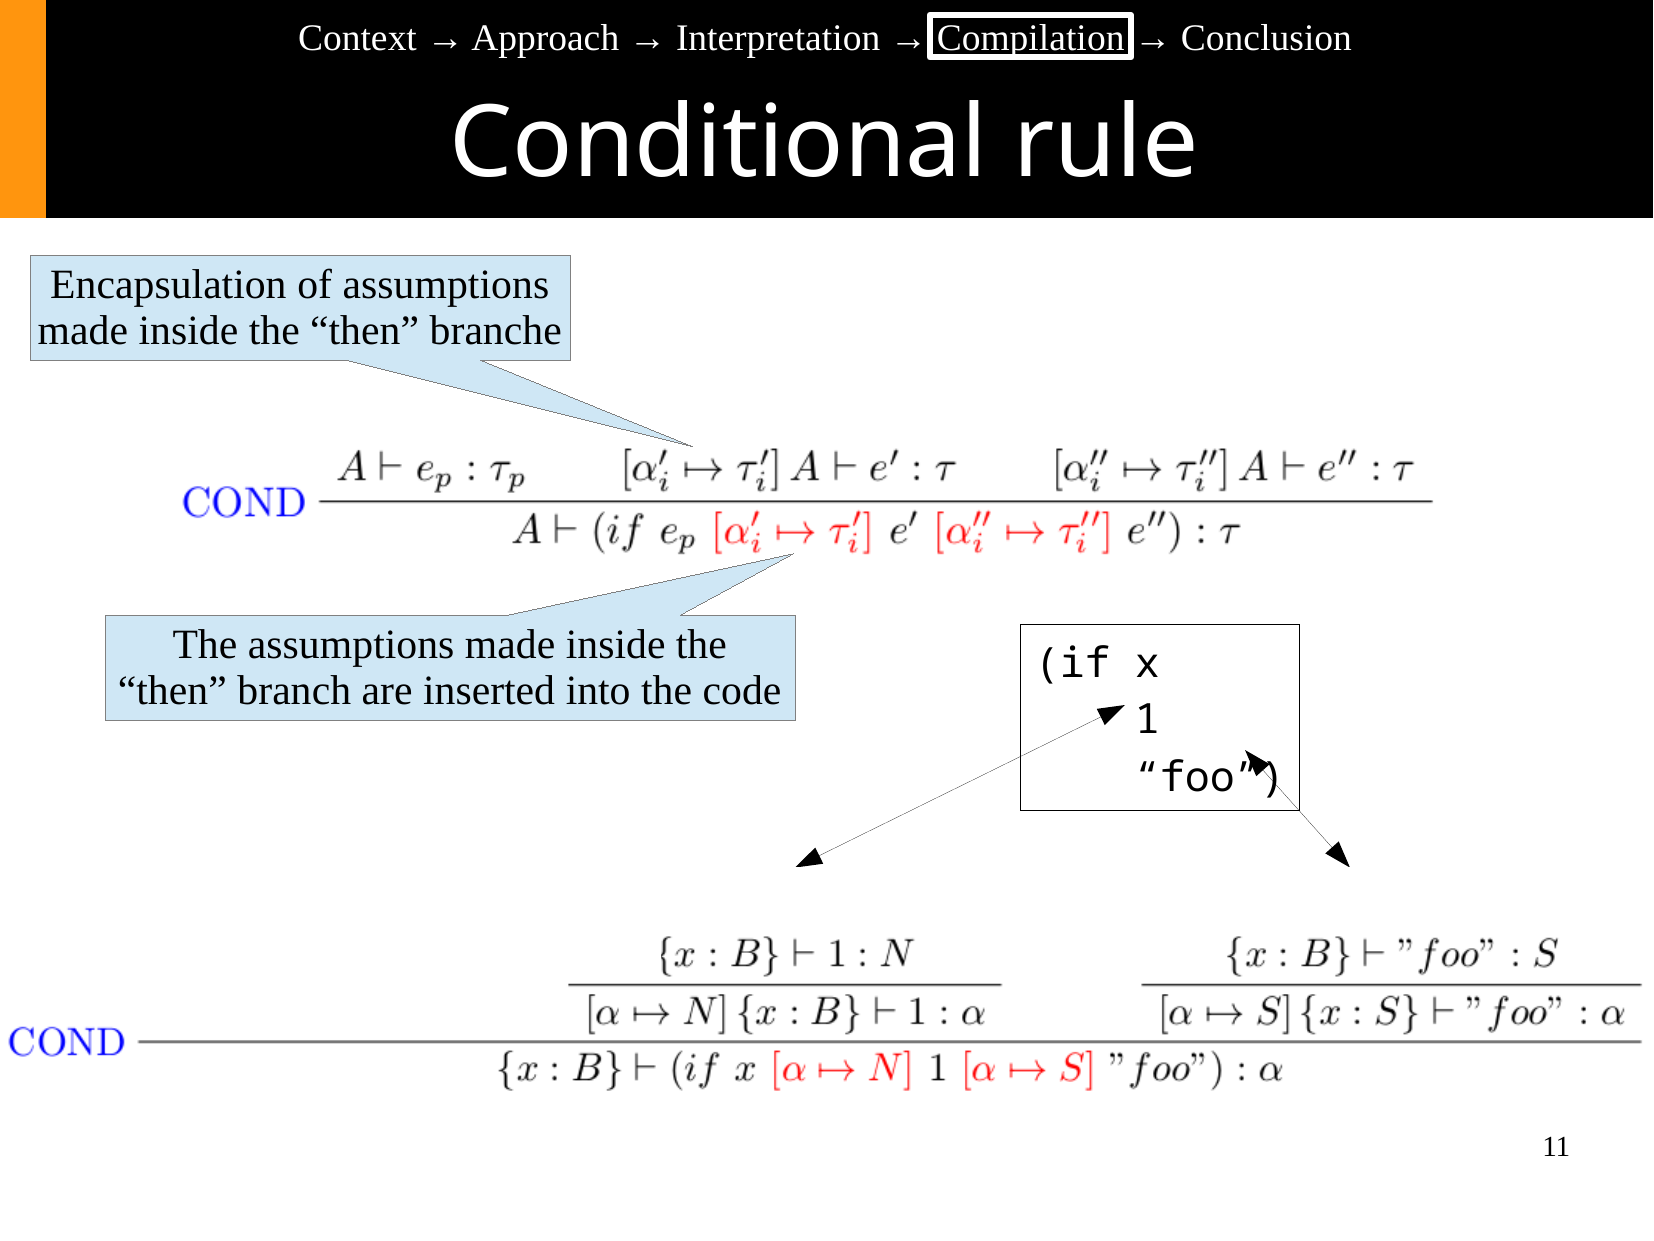

# Conditional rule
Encapsulation of assumptions
made inside the “then” branche
The assumptions made inside the
“then” branch are inserted into the code
(if x
 1
 “foo”)
11